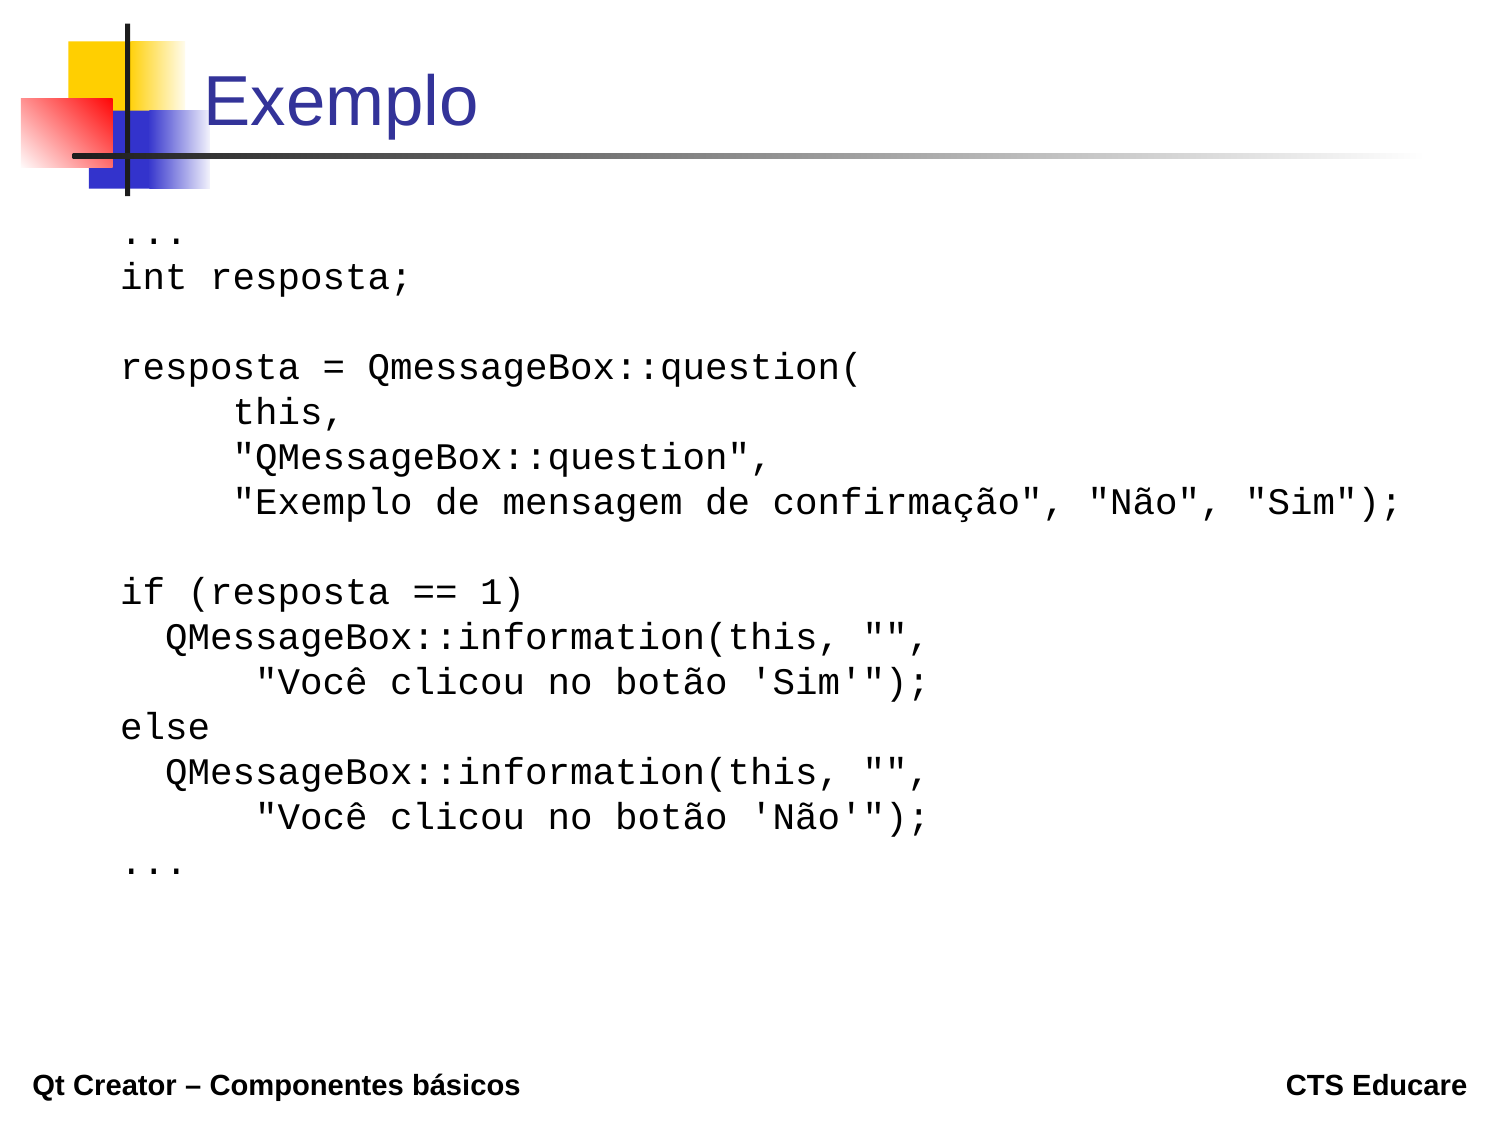

# Exemplo
...
int resposta;
resposta = QmessageBox::question(
 this,
 "QMessageBox::question",
 "Exemplo de mensagem de confirmação", "Não", "Sim");
if (resposta == 1)
 QMessageBox::information(this, "",
 "Você clicou no botão 'Sim'");
else
 QMessageBox::information(this, "",
 "Você clicou no botão 'Não'");
...